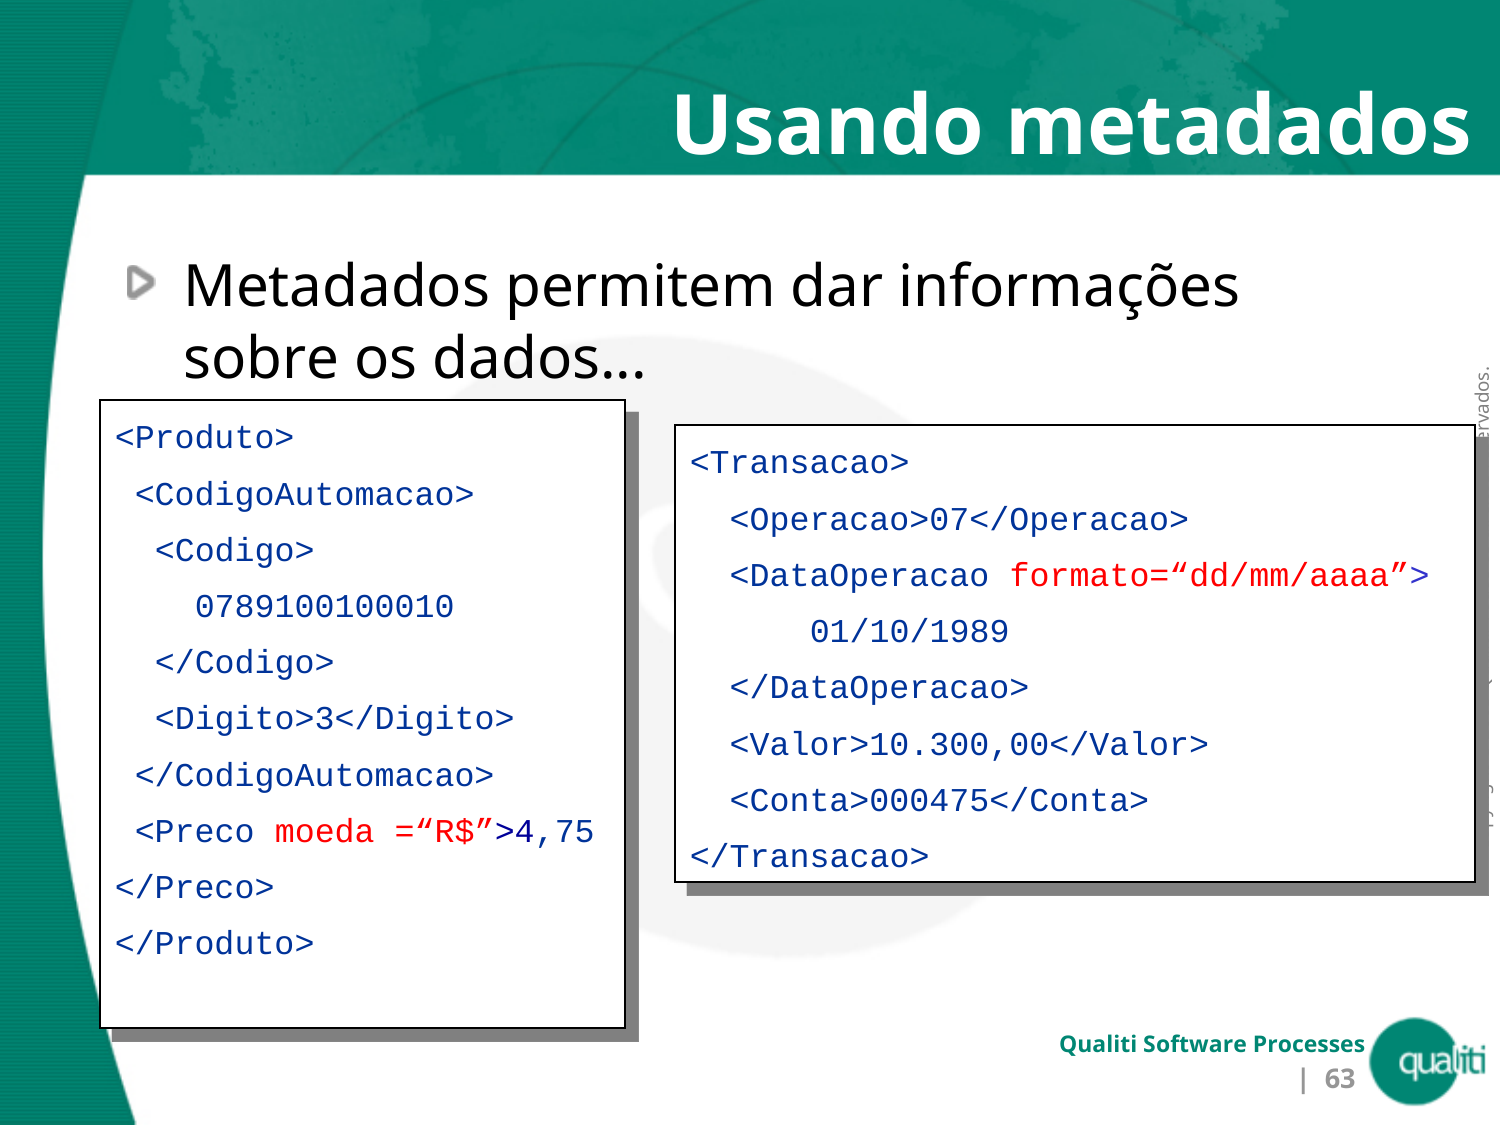

# Usando metadados
Metadados permitem dar informações sobre os dados...
<Produto>
 <CodigoAutomacao>
 <Codigo>
 0789100100010
 </Codigo>
 <Digito>3</Digito>
 </CodigoAutomacao>
 <Preco moeda =“R$”>4,75
</Preco>
</Produto>
<Transacao>
 <Operacao>07</Operacao>
 <DataOperacao formato=“dd/mm/aaaa”>
 01/10/1989
 </DataOperacao>
 <Valor>10.300,00</Valor>
 <Conta>000475</Conta>
</Transacao>